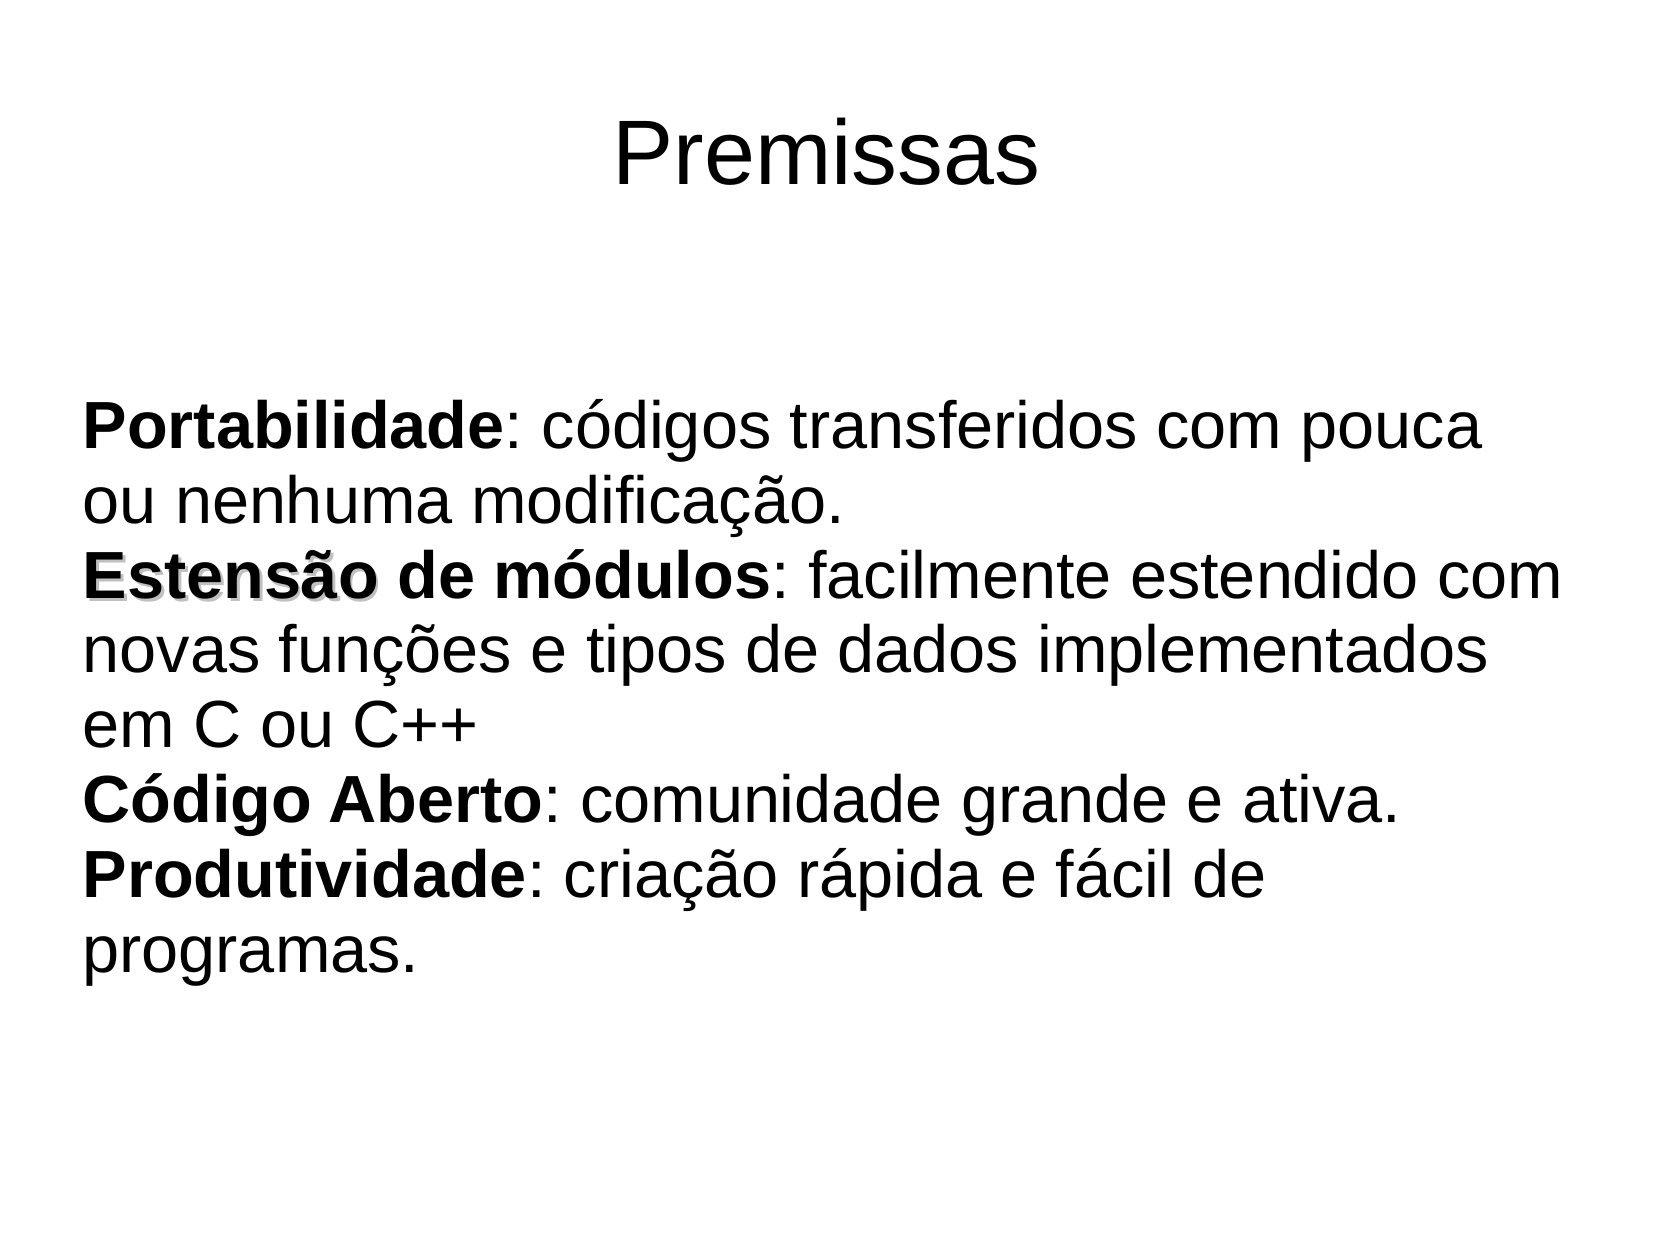

# Premissas
Portabilidade: códigos transferidos com pouca ou nenhuma modificação.
Estensão de módulos: facilmente estendido com novas funções e tipos de dados implementados em C ou C++
Código Aberto: comunidade grande e ativa.
Produtividade: criação rápida e fácil de programas.